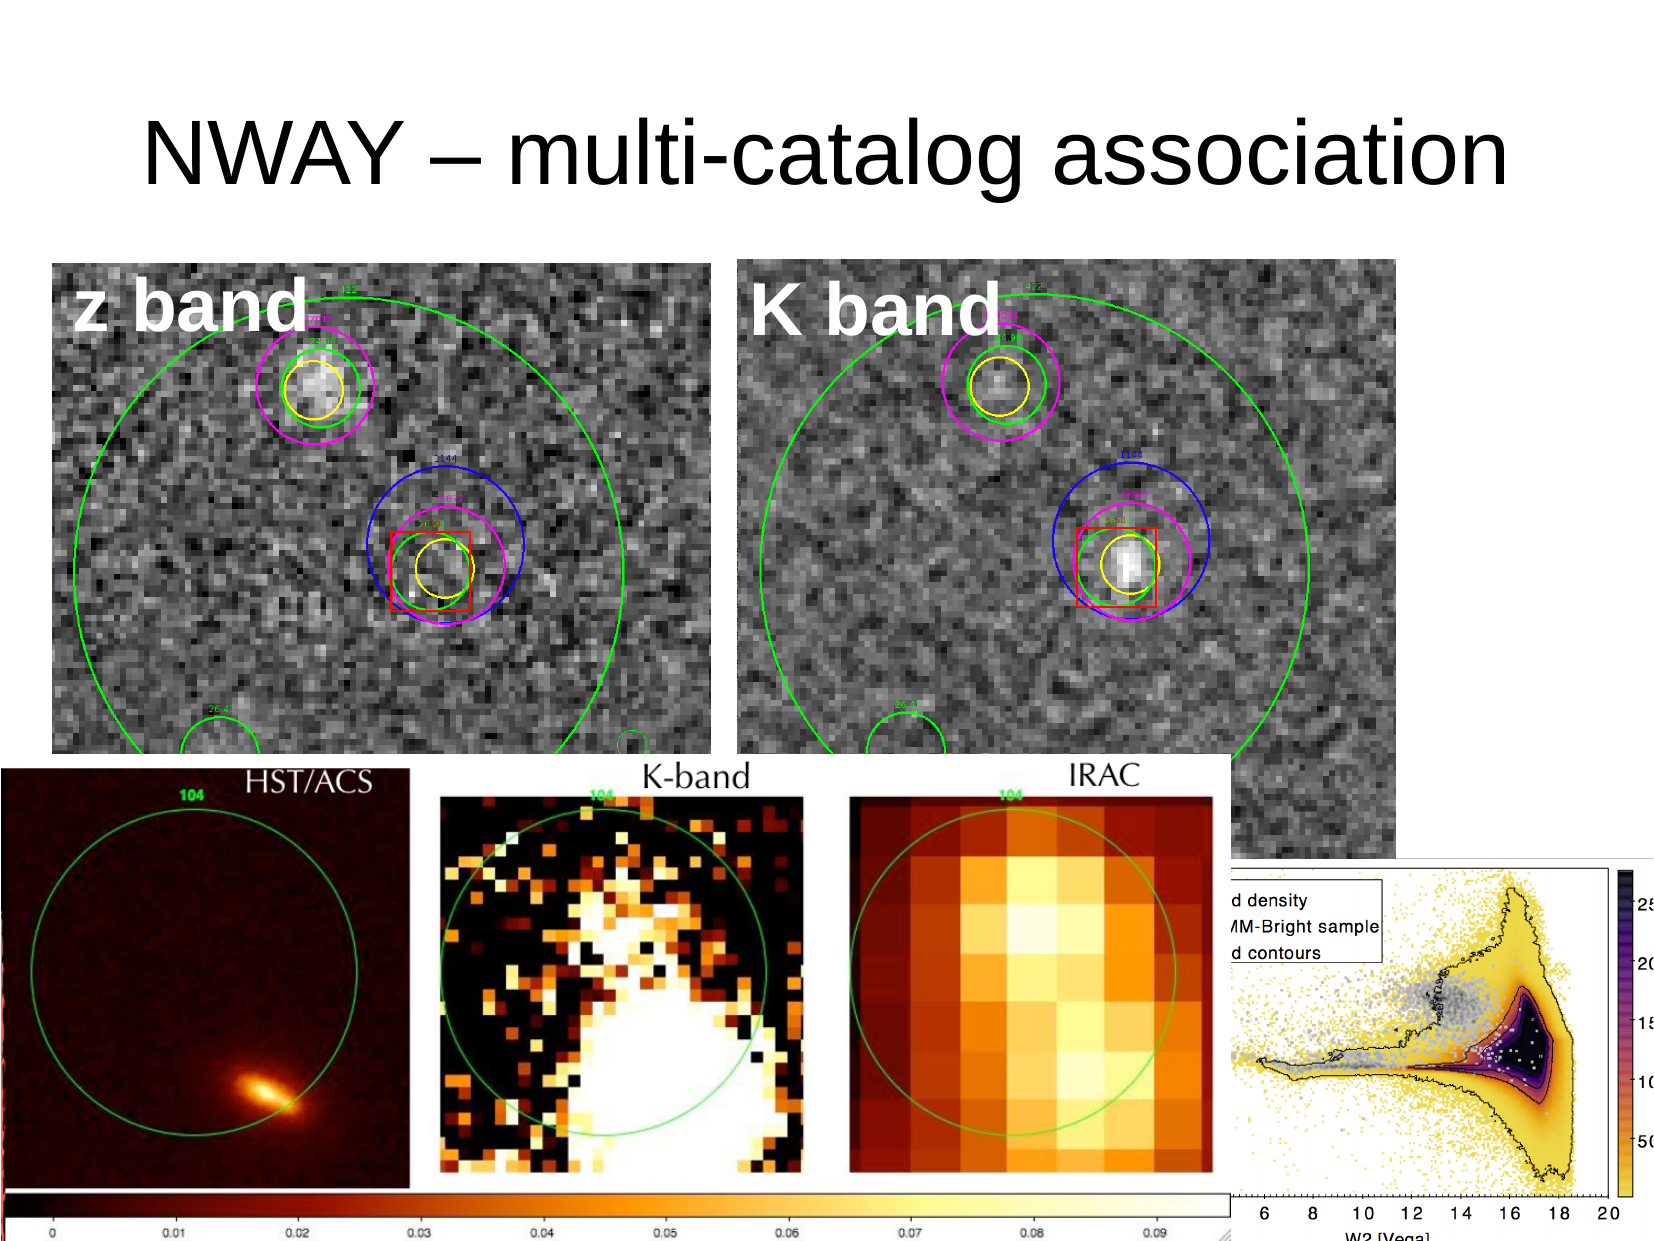

# NWAY – multi-catalog association
z band
K band
26mag
21mag(?)
23mag